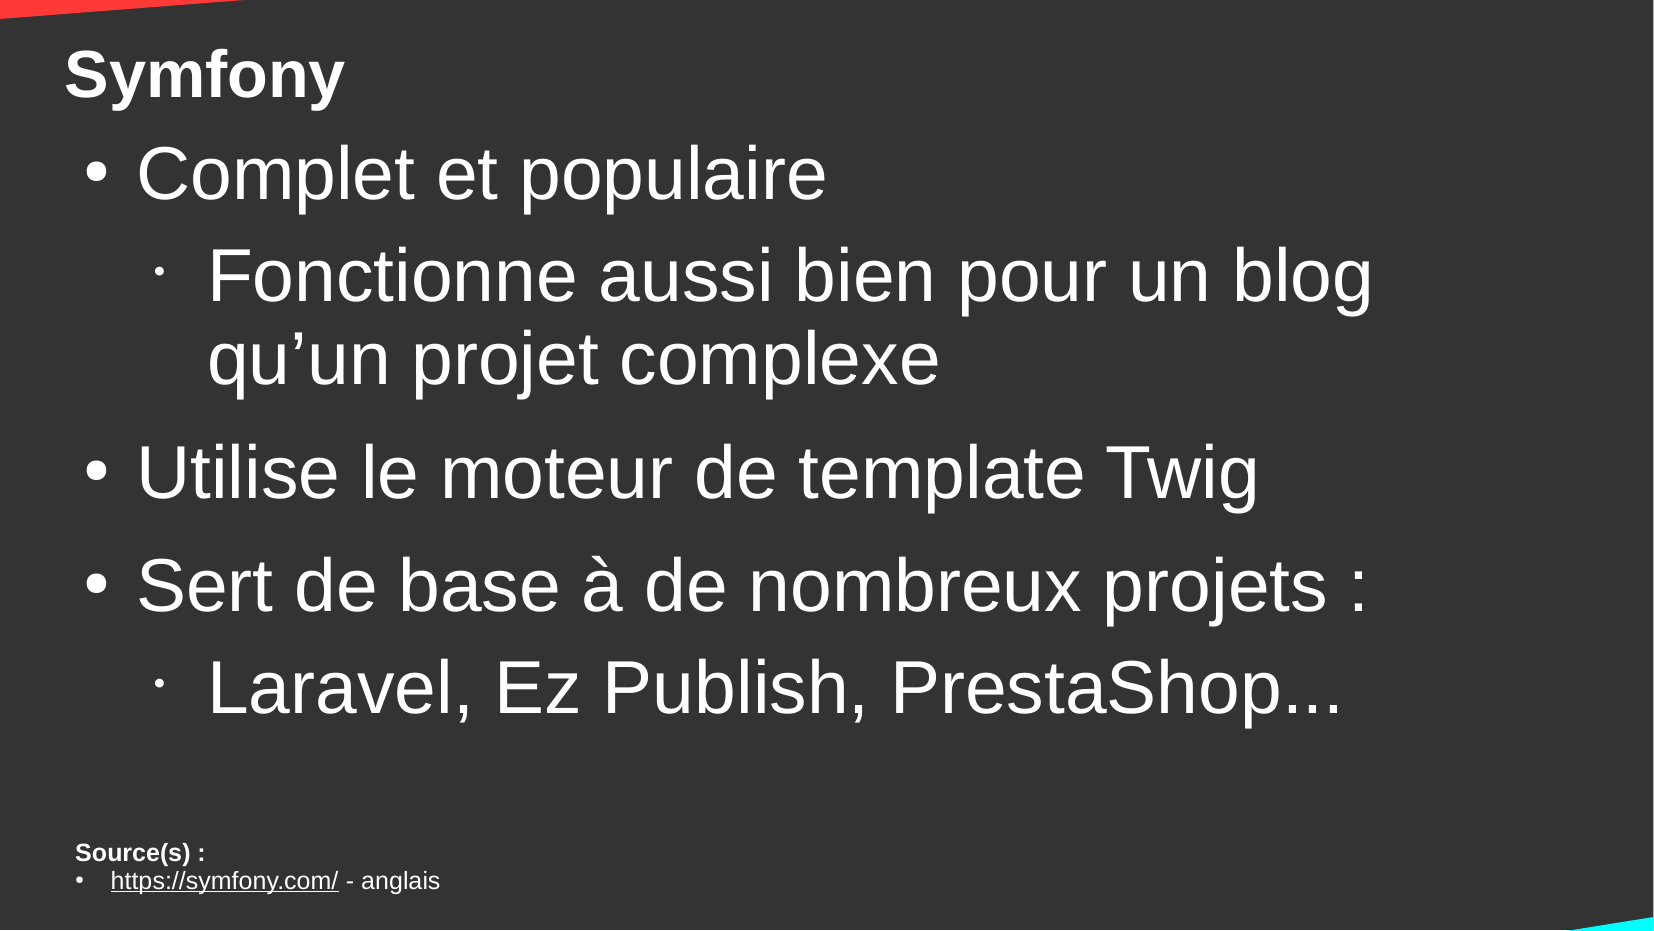

# Symfony
Complet et populaire
Fonctionne aussi bien pour un blog qu’un projet complexe
Utilise le moteur de template Twig
Sert de base à de nombreux projets :
Laravel, Ez Publish, PrestaShop...
Source(s) :
https://symfony.com/ - anglais